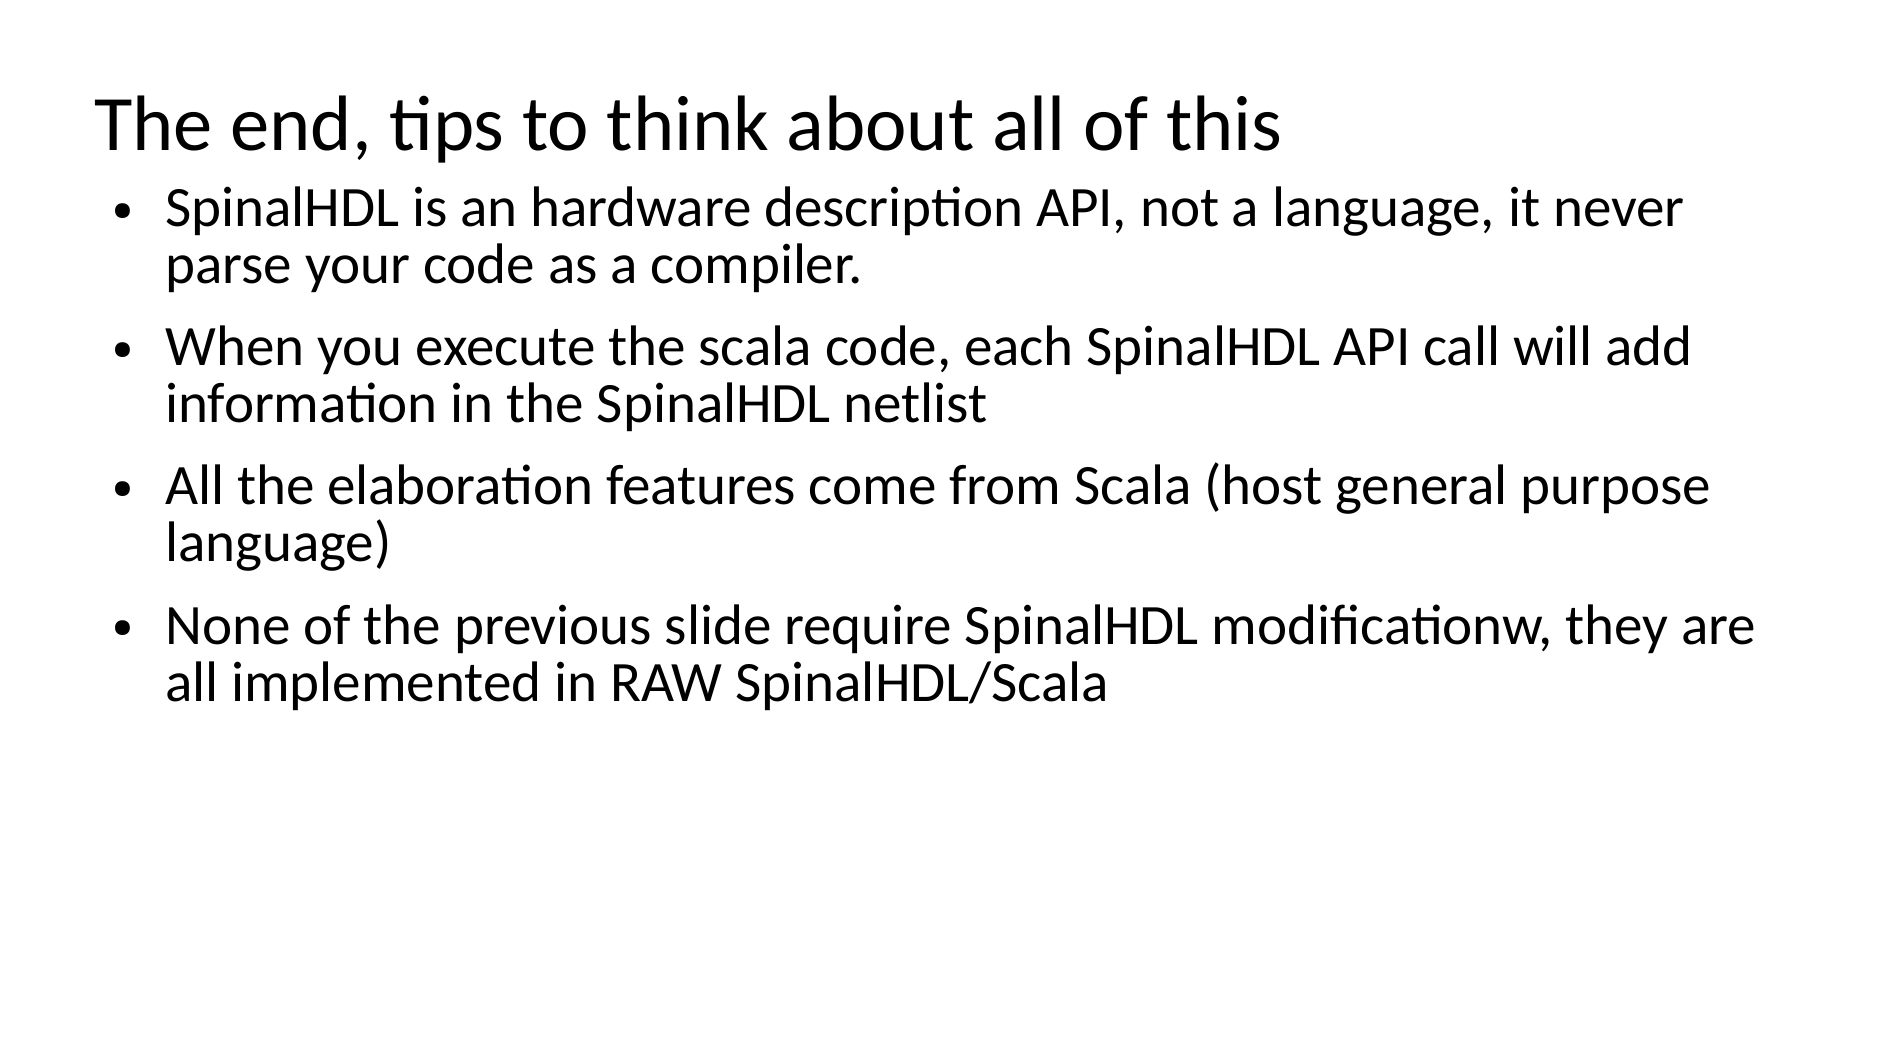

# The end, tips to think about all of this
SpinalHDL is an hardware description API, not a language, it never parse your code as a compiler.
When you execute the scala code, each SpinalHDL API call will add information in the SpinalHDL netlist
All the elaboration features come from Scala (host general purpose language)
None of the previous slide require SpinalHDL modificationw, they are all implemented in RAW SpinalHDL/Scala